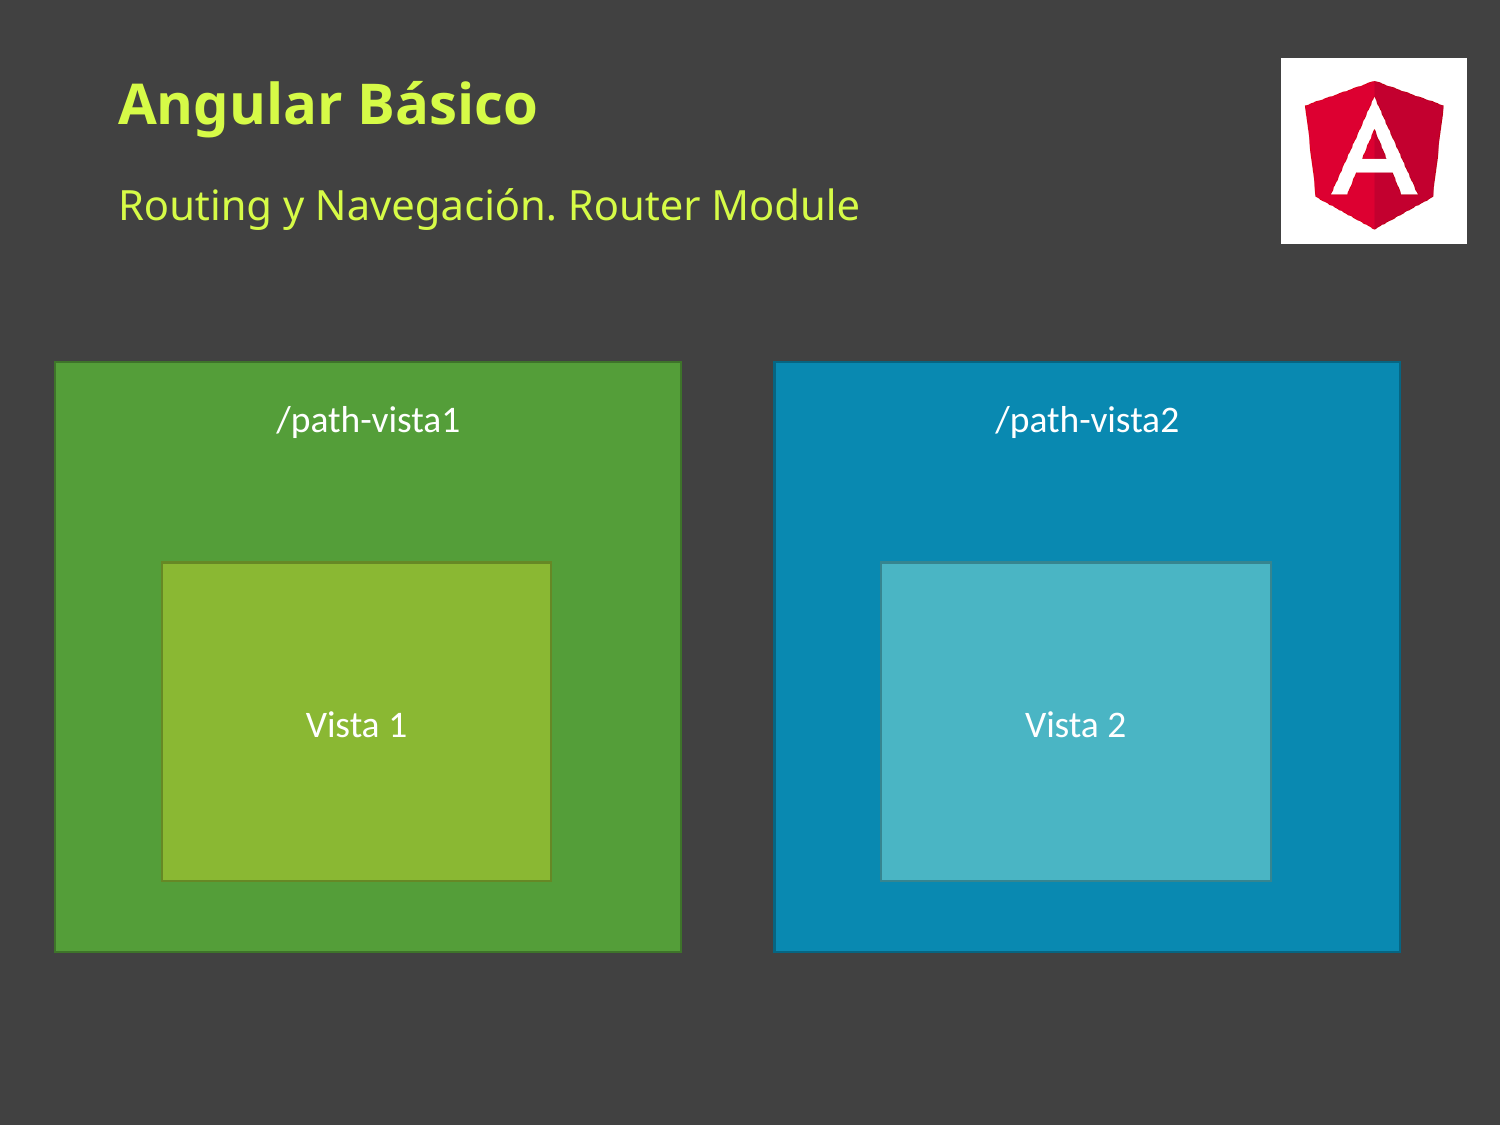

# Angular Básico
Routing y Navegación. Router Module
/path-vista1
Vista 1
/path-vista2
Vista 2